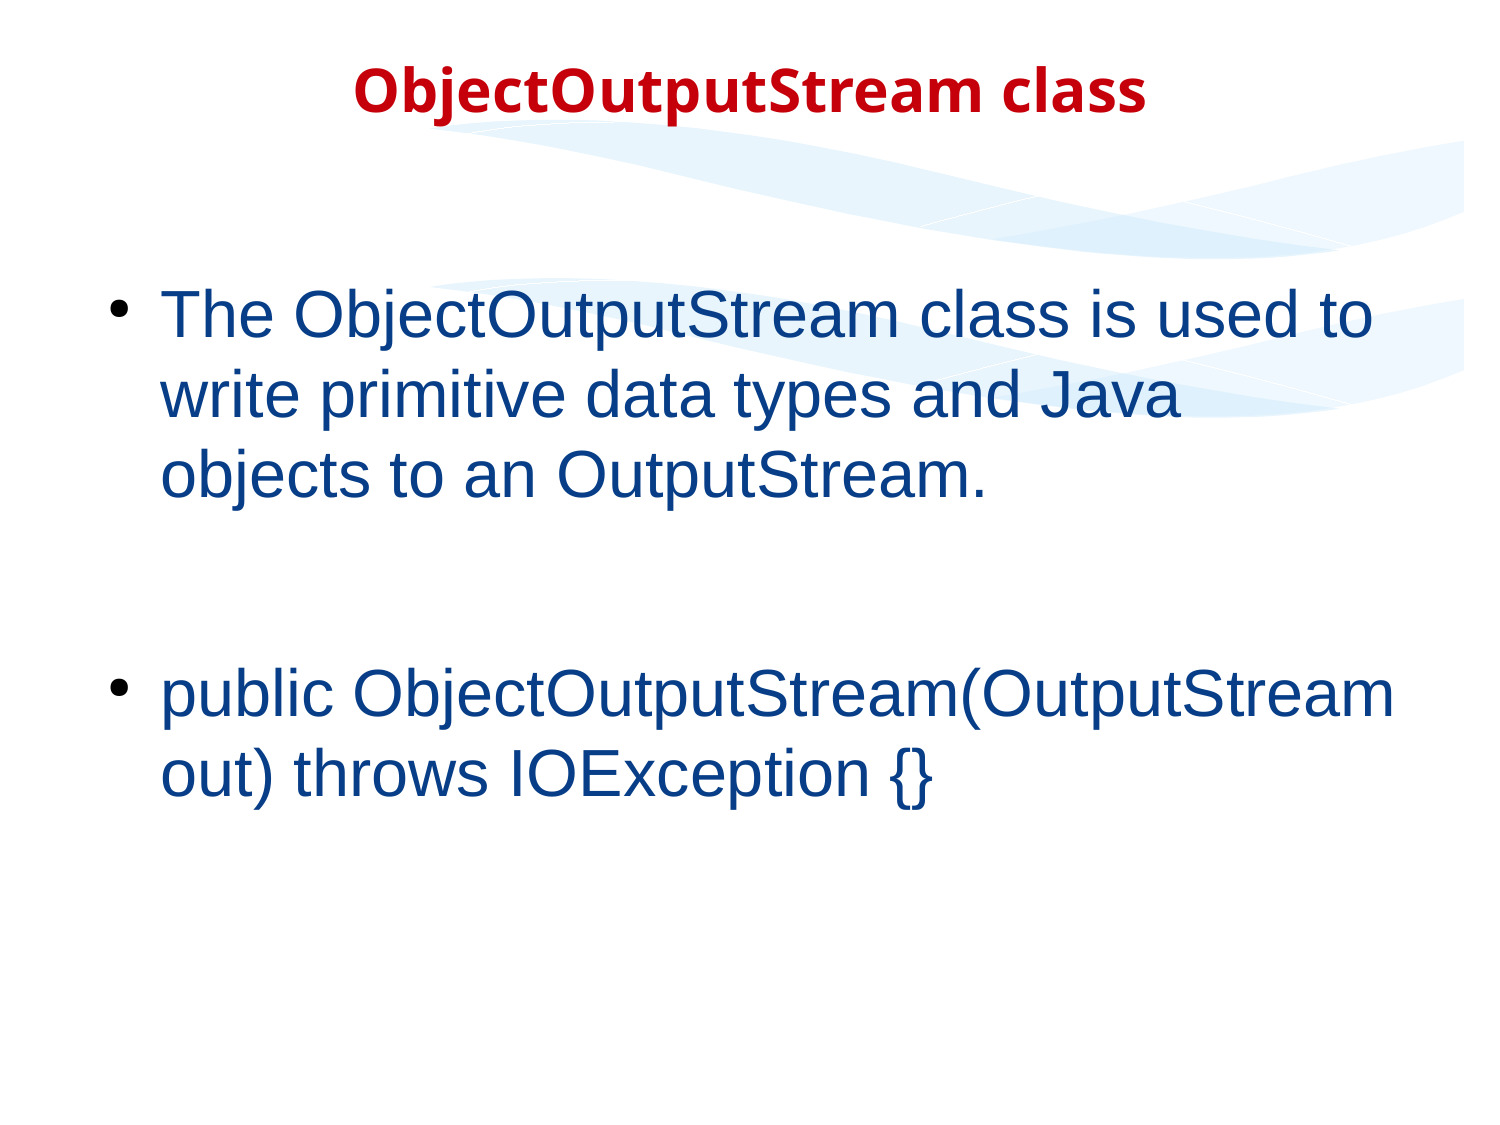

# ObjectOutputStream class
The ObjectOutputStream class is used to write primitive data types and Java objects to an OutputStream.
public ObjectOutputStream(OutputStream out) throws IOException {}